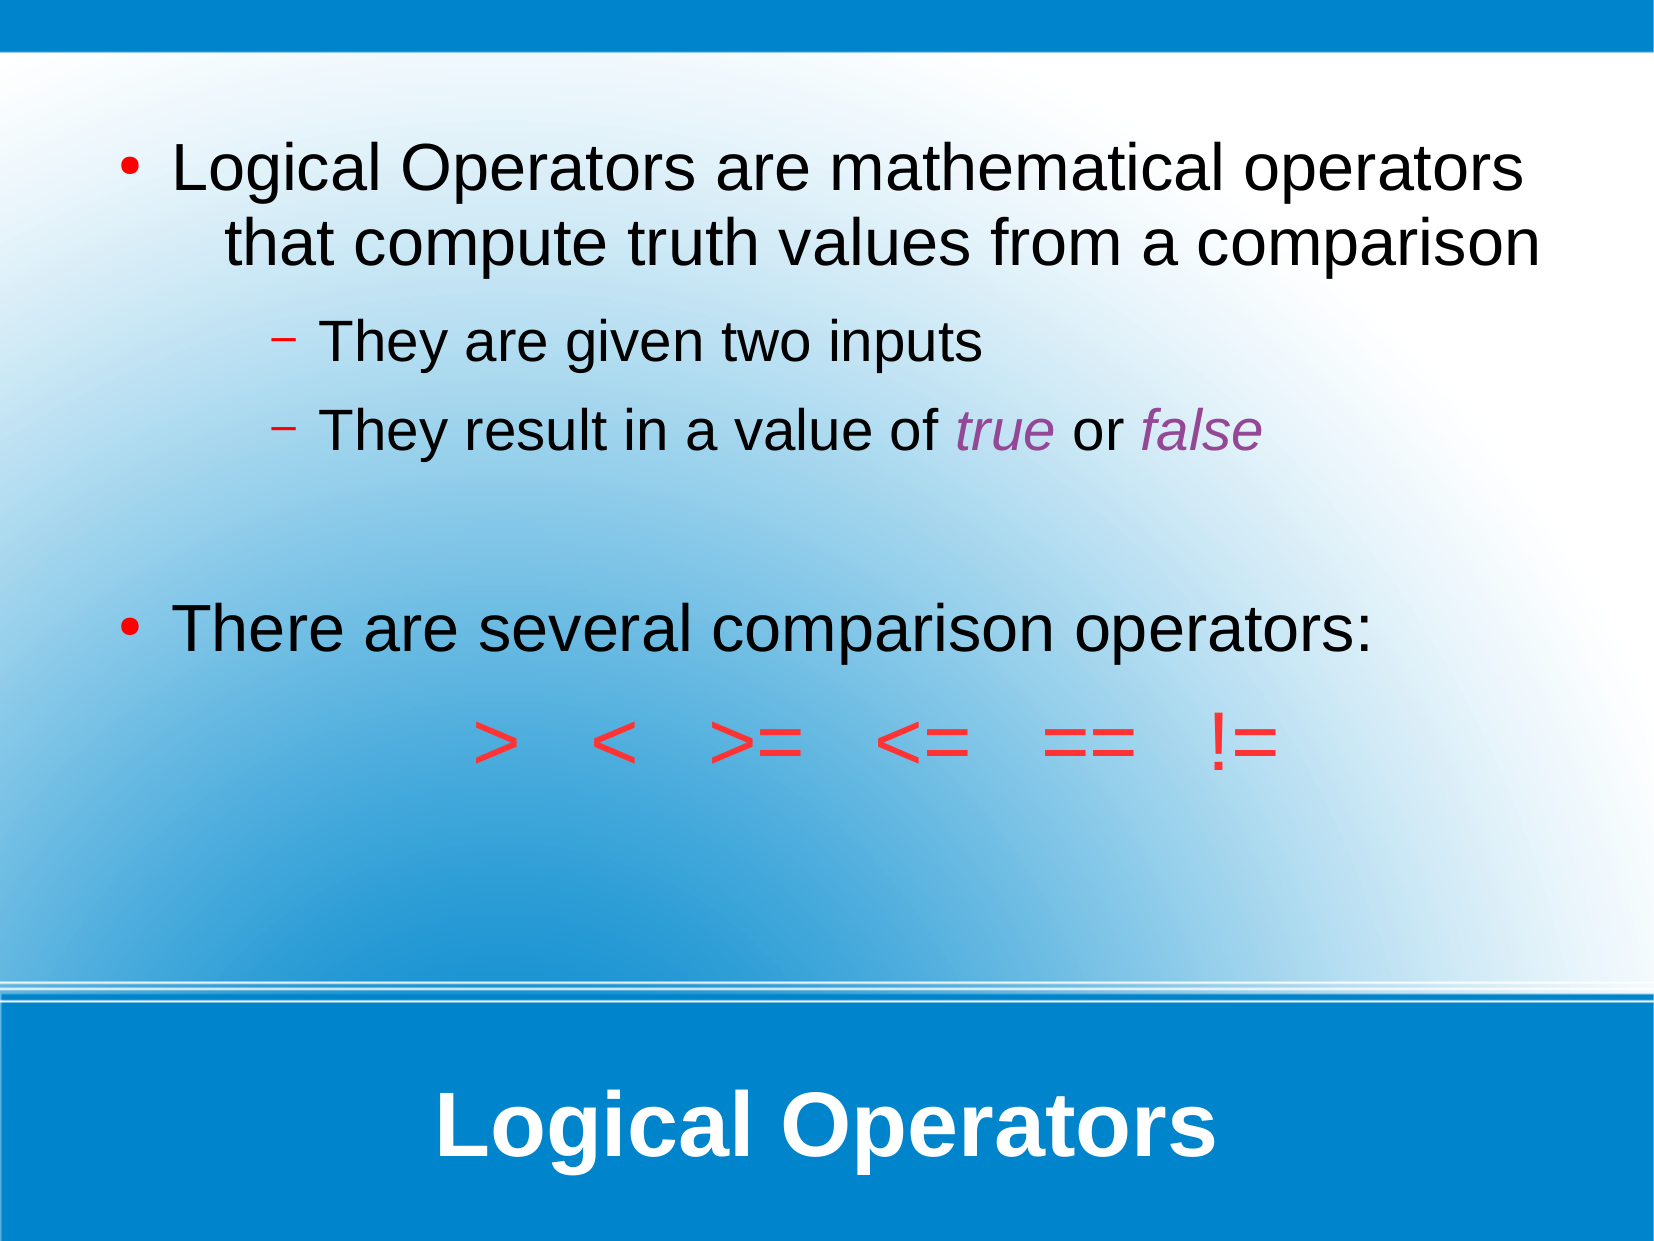

Logical Operators are mathematical operators that compute truth values from a comparison
They are given two inputs
They result in a value of true or false
There are several comparison operators:
> < >= <= == !=
# Logical Operators